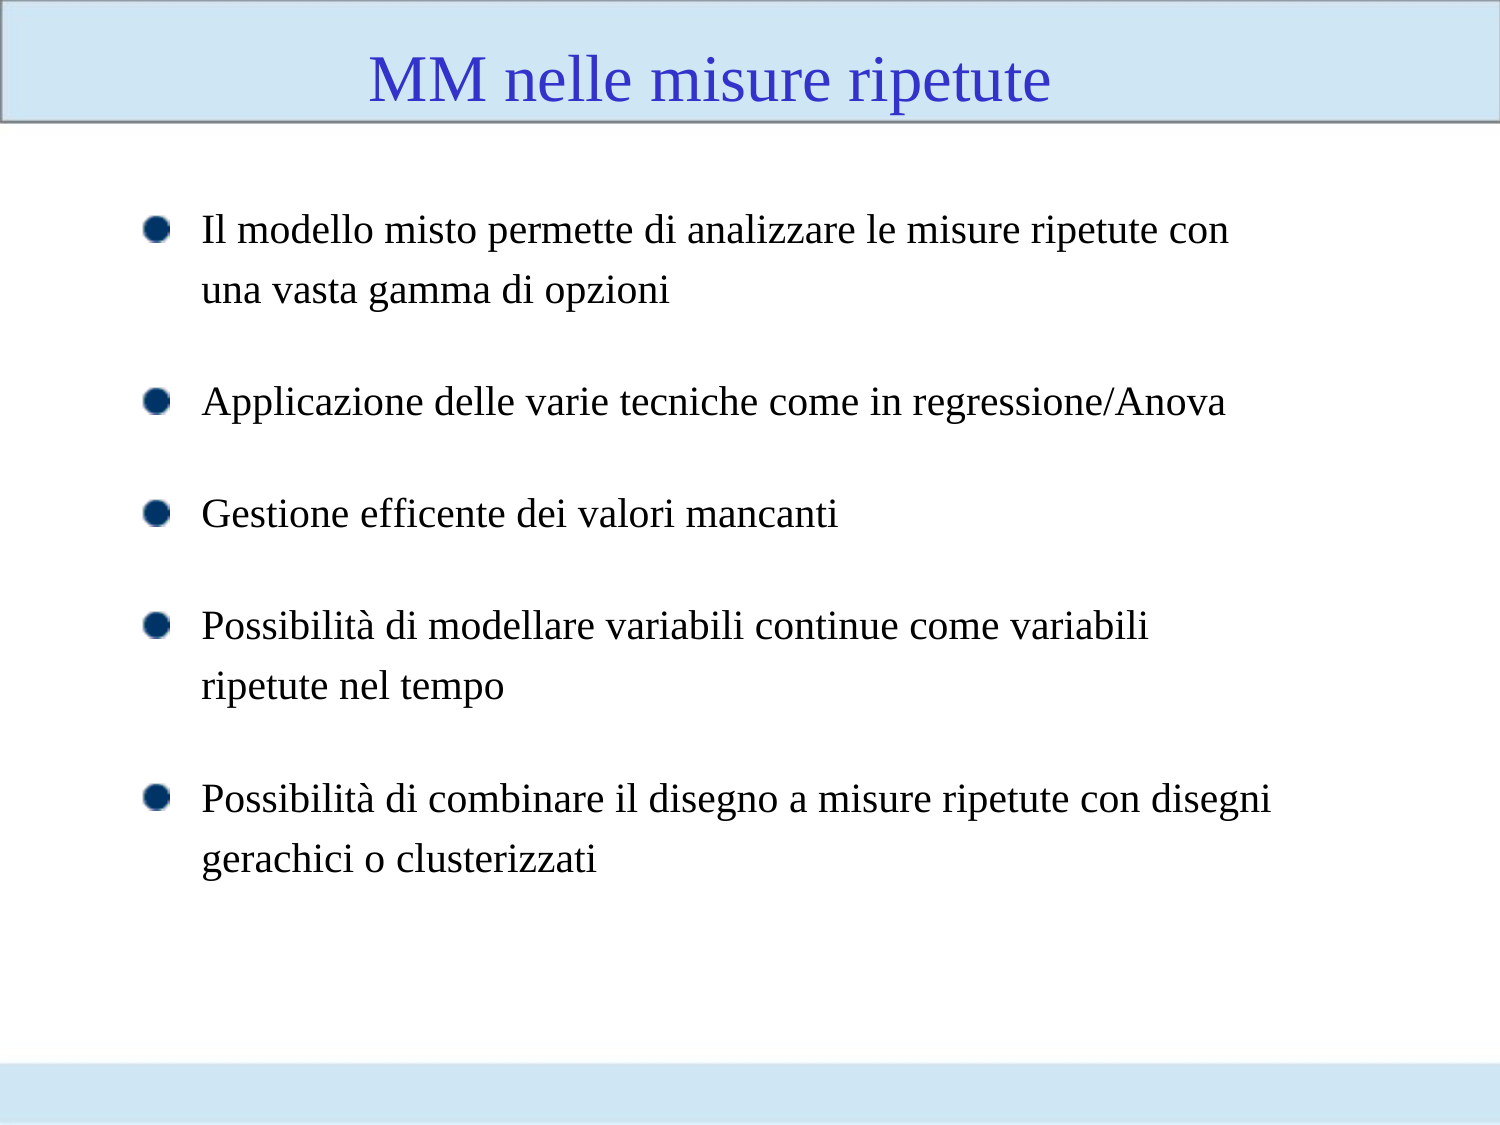

# MM nelle misure ripetute
Il modello misto permette di analizzare le misure ripetute con una vasta gamma di opzioni
Applicazione delle varie tecniche come in regressione/Anova
Gestione efficente dei valori mancanti
Possibilità di modellare variabili continue come variabili ripetute nel tempo
Possibilità di combinare il disegno a misure ripetute con disegni gerachici o clusterizzati